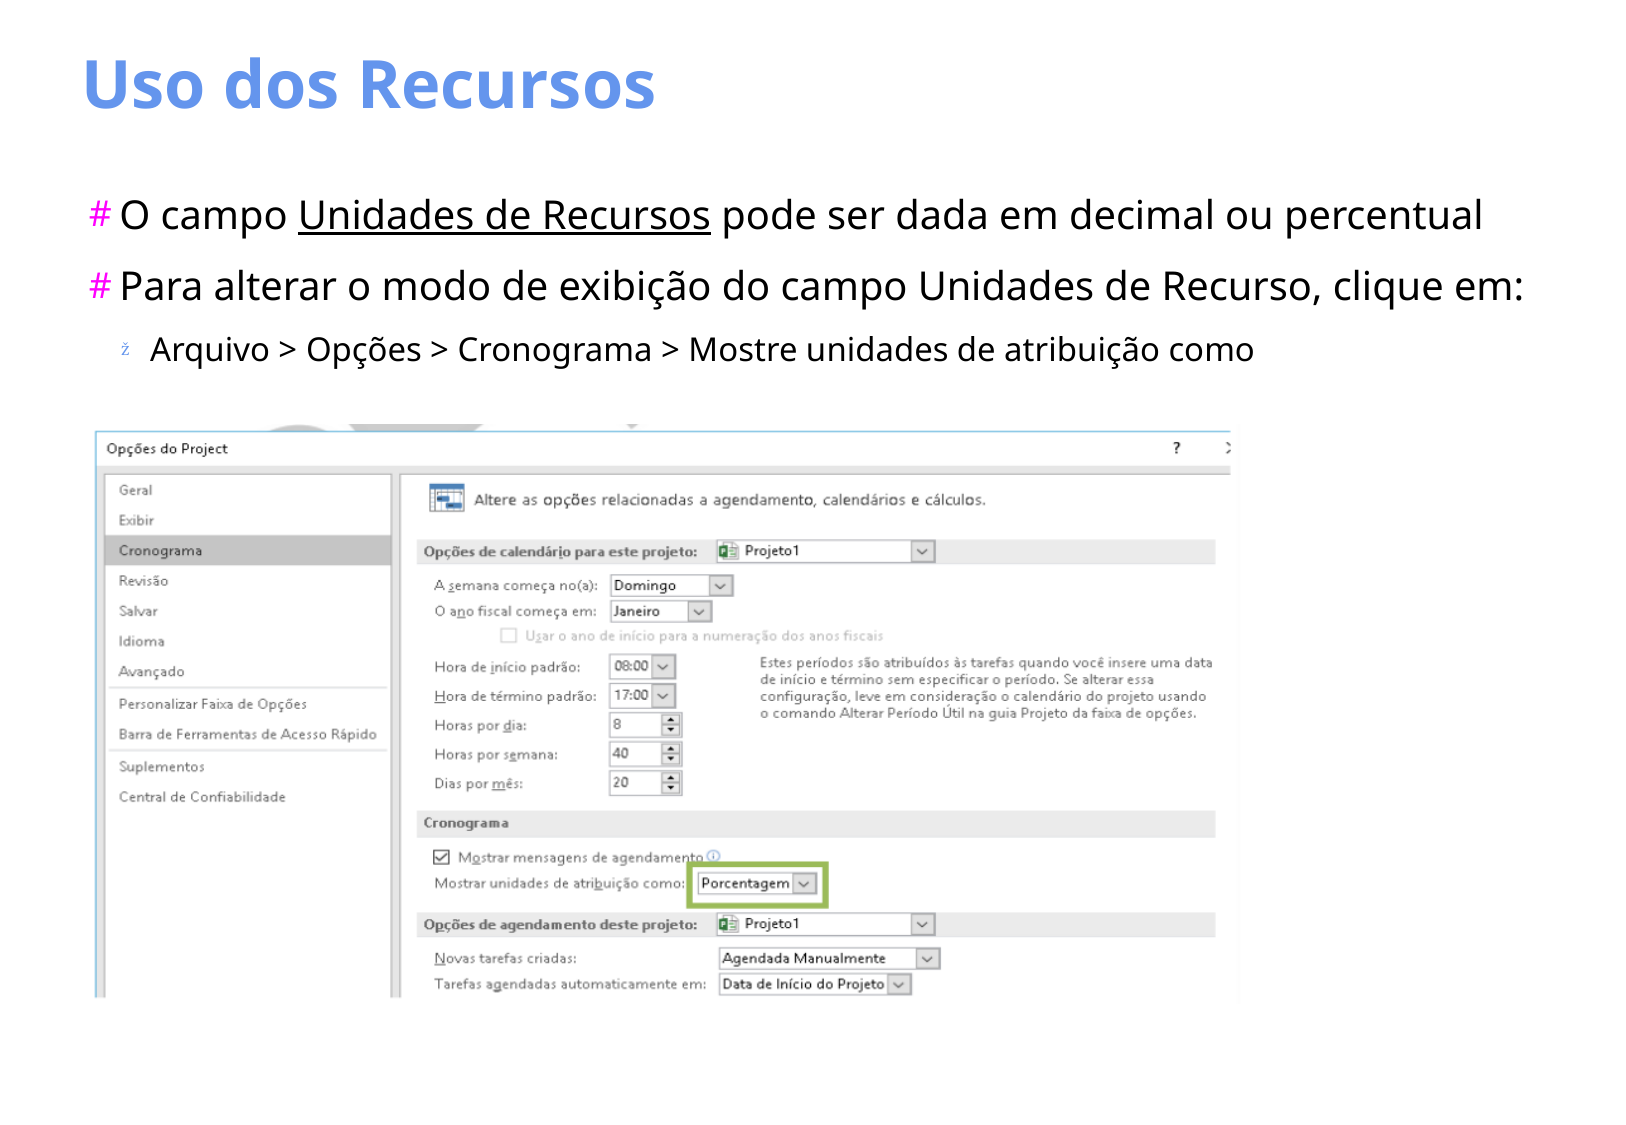

# Uso dos Recursos
O campo Unidades de Recursos pode ser dada em decimal ou percentual
Para alterar o modo de exibição do campo Unidades de Recurso, clique em:
Arquivo > Opções > Cronograma > Mostre unidades de atribuição como